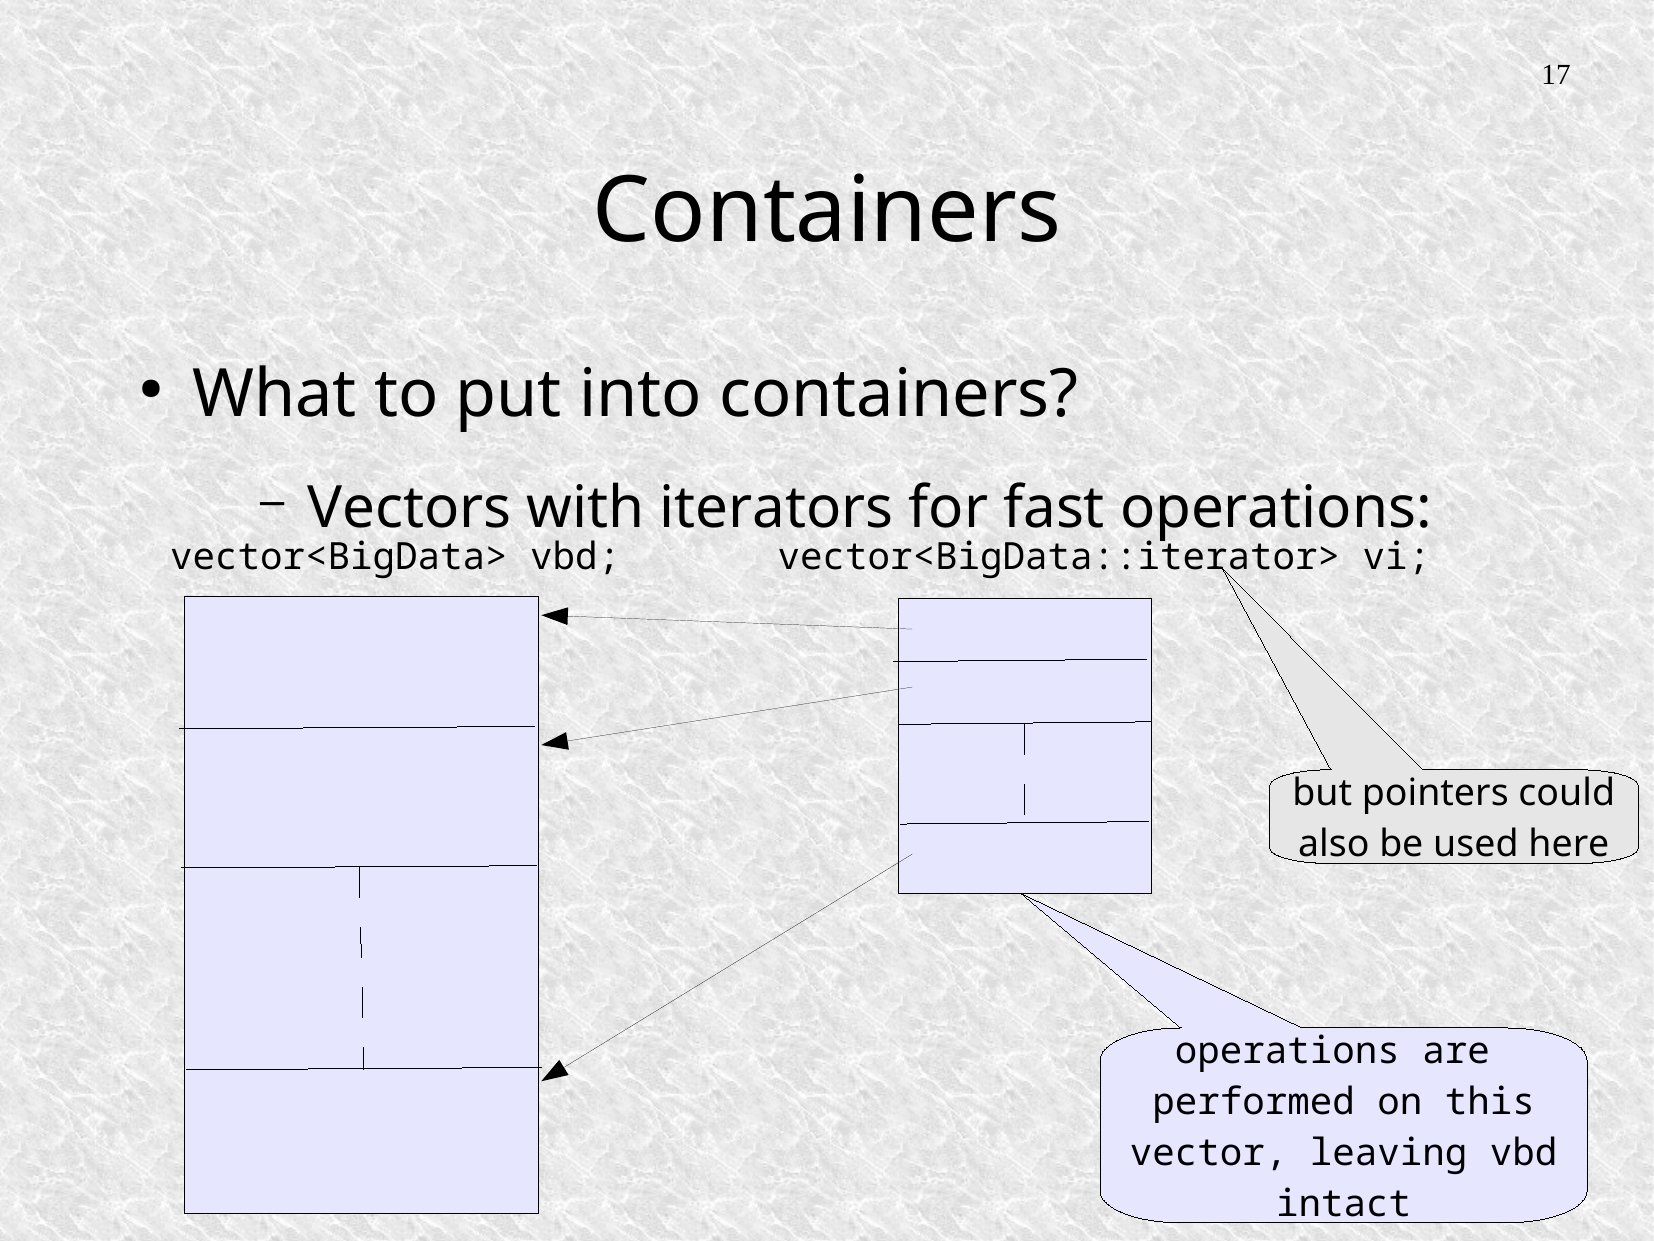

17
# Containers
What to put into containers?
Vectors with iterators for fast operations:
vector<BigData> vbd; vector<BigData::iterator> vi;
but pointers could
also be used here
operations are
performed on this
vector, leaving vbd
intact